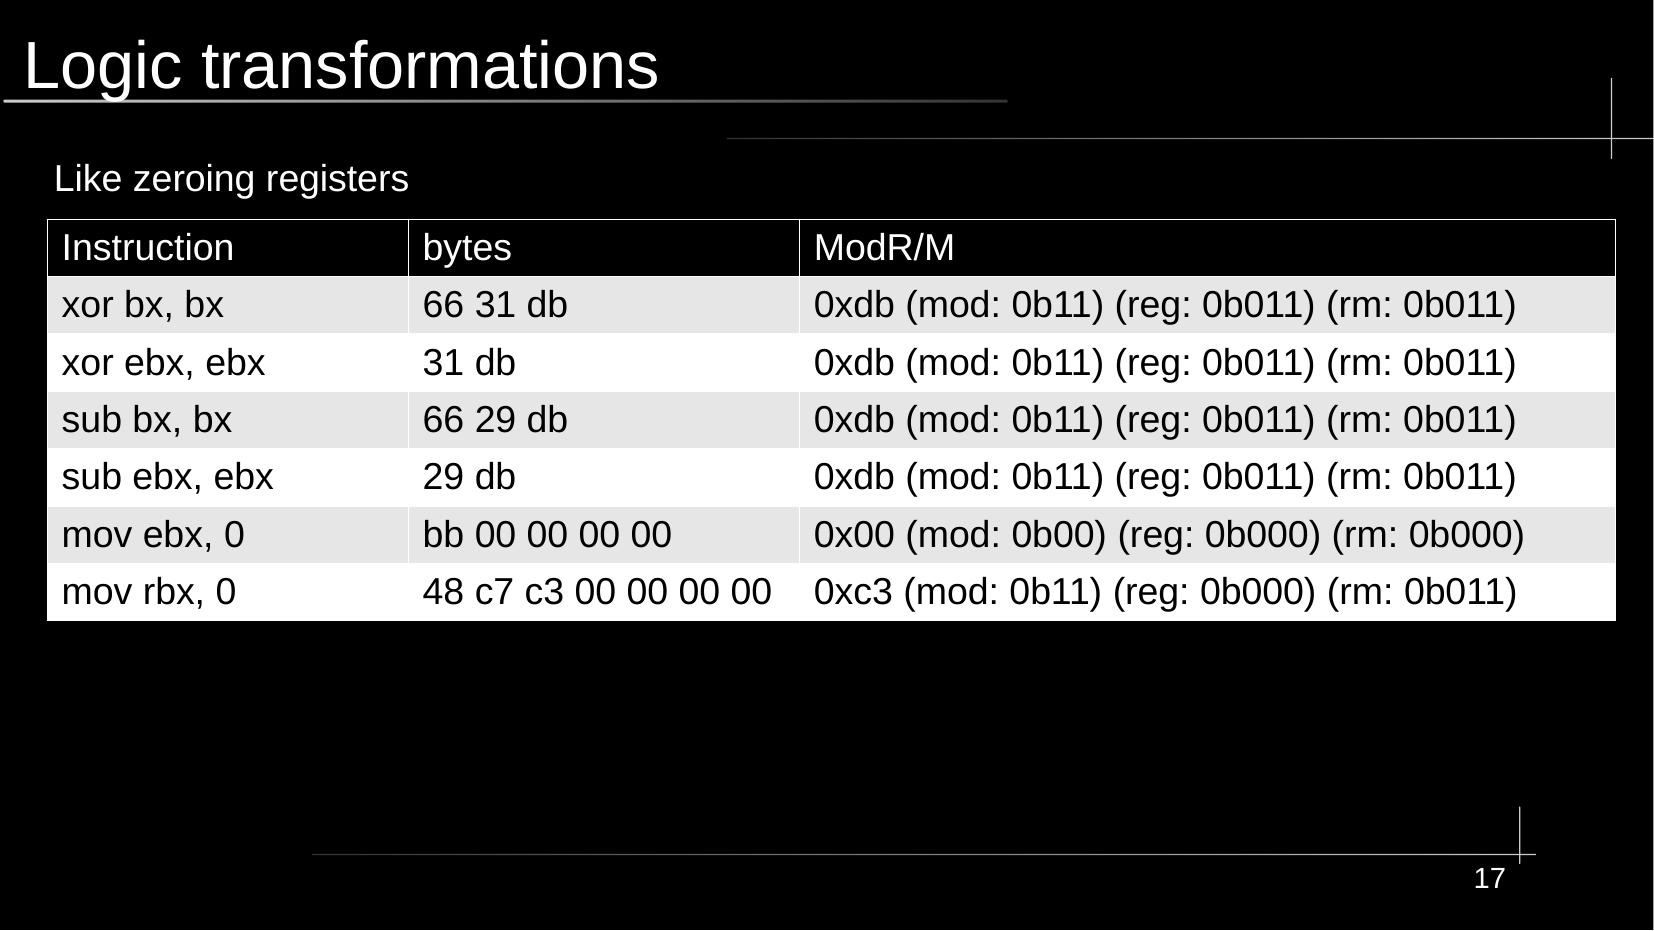

# Logic transformations
Like zeroing registers
| Instruction | bytes | ModR/M |
| --- | --- | --- |
| xor bx, bx | 66 31 db | 0xdb (mod: 0b11) (reg: 0b011) (rm: 0b011) |
| xor ebx, ebx | 31 db | 0xdb (mod: 0b11) (reg: 0b011) (rm: 0b011) |
| sub bx, bx | 66 29 db | 0xdb (mod: 0b11) (reg: 0b011) (rm: 0b011) |
| sub ebx, ebx | 29 db | 0xdb (mod: 0b11) (reg: 0b011) (rm: 0b011) |
| mov ebx, 0 | bb 00 00 00 00 | 0x00 (mod: 0b00) (reg: 0b000) (rm: 0b000) |
| mov rbx, 0 | 48 c7 c3 00 00 00 00 | 0xc3 (mod: 0b11) (reg: 0b000) (rm: 0b011) |
17